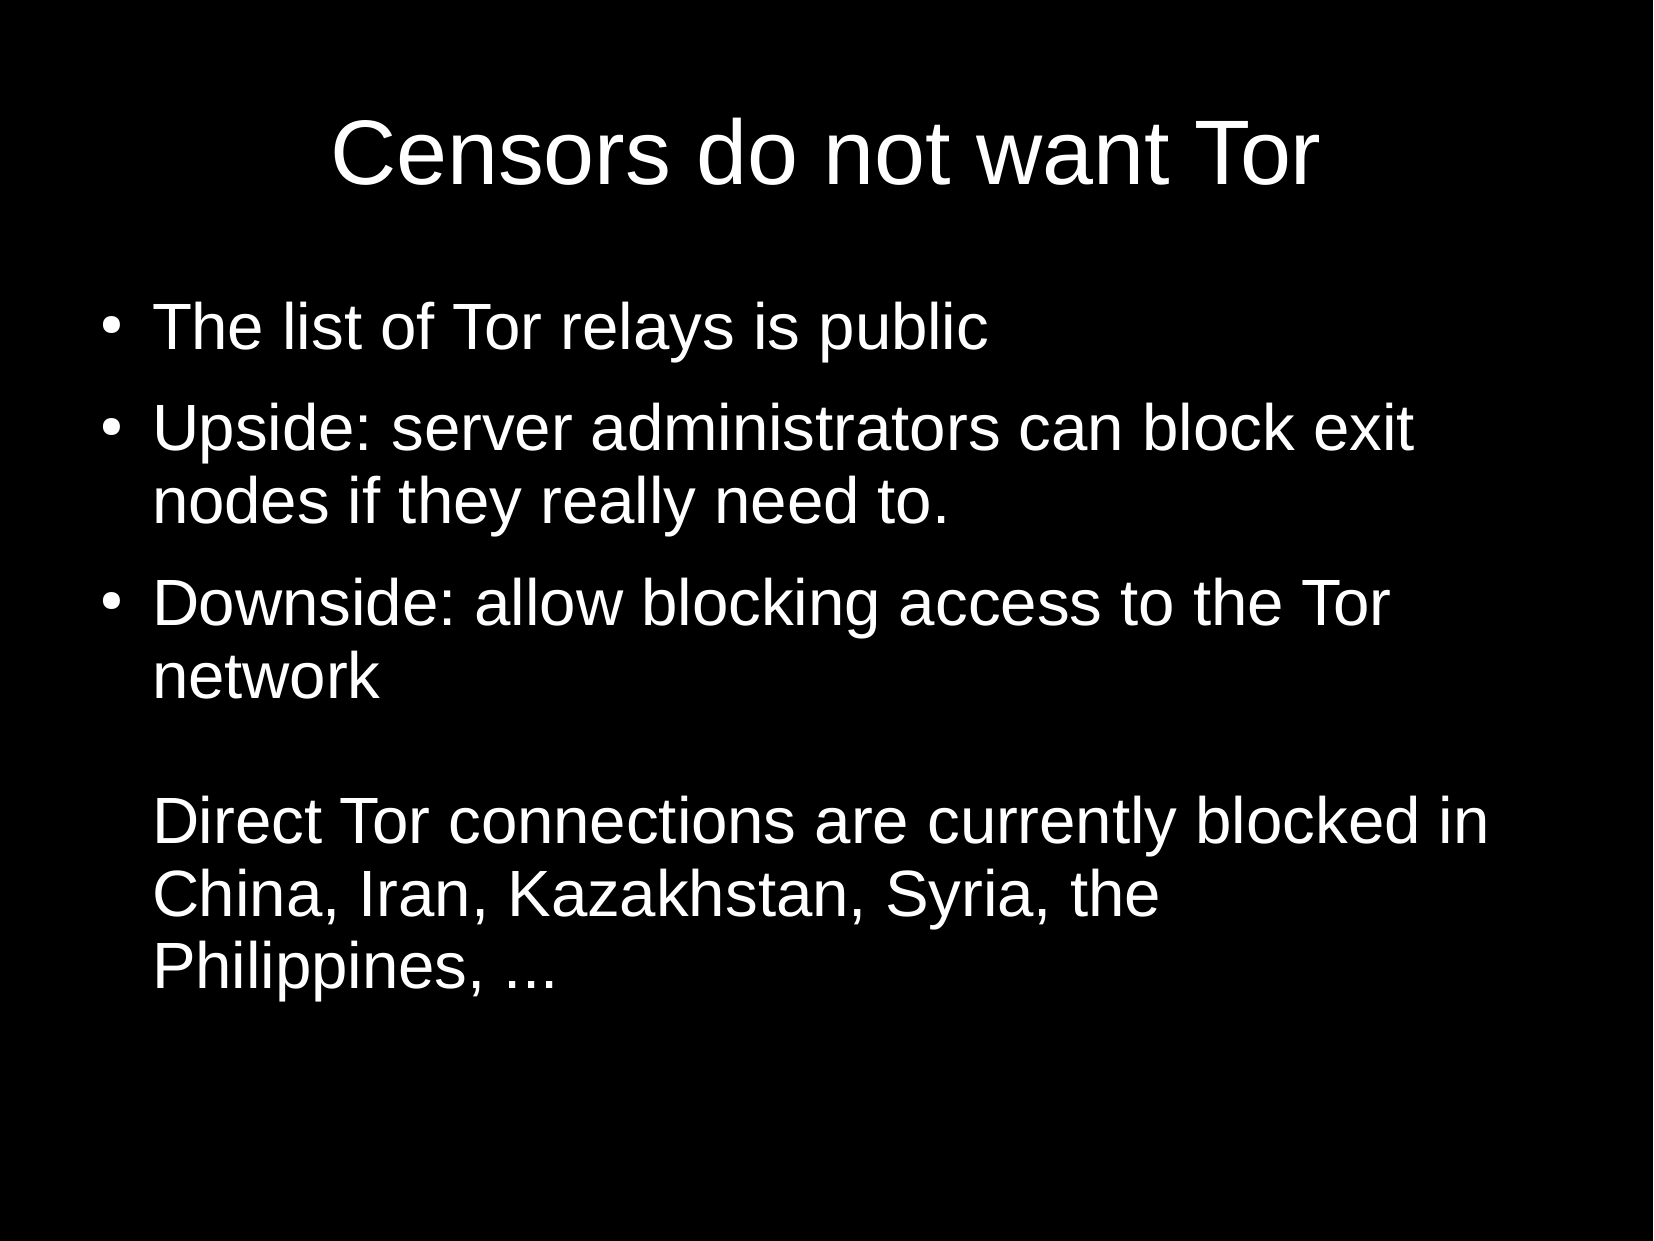

# Censors do not want Tor
The list of Tor relays is public
Upside: server administrators can block exit nodes if they really need to.
Downside: allow blocking access to the Tor network
Direct Tor connections are currently blocked in China, Iran, Kazakhstan, Syria, the Philippines, ...